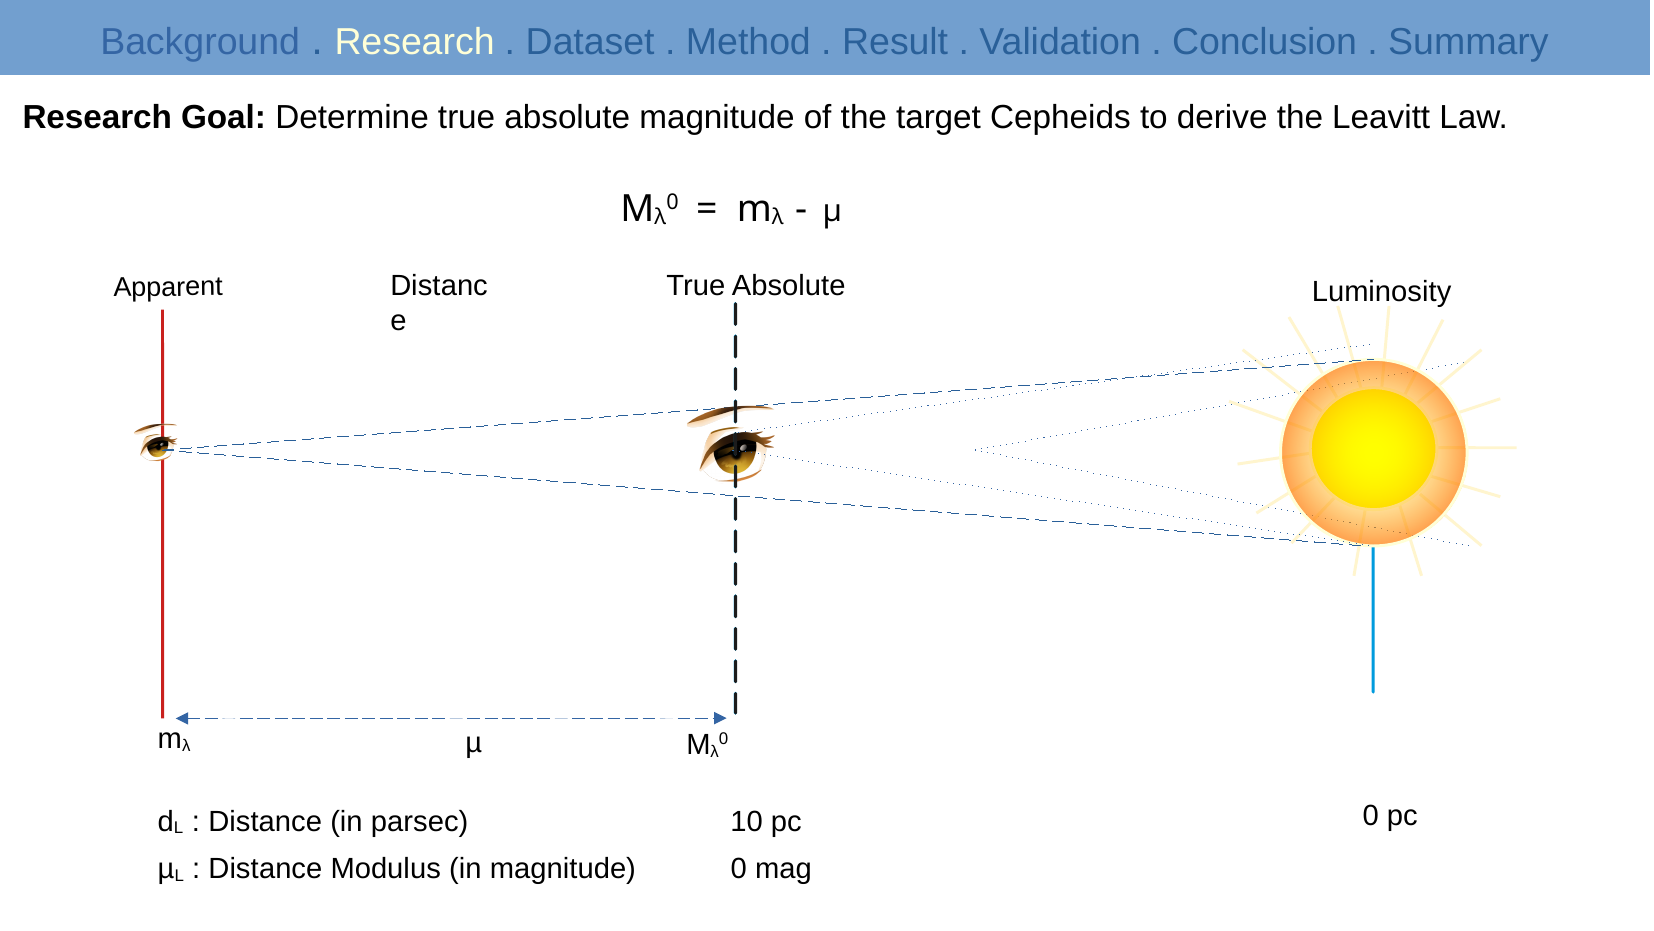

Background . Research . Dataset . Method . Result . Validation . Conclusion . Summary
Research Goal: Determine true absolute magnitude of the target Cepheids to derive the Leavitt Law.
 Mλ0 = mλ - µ
Distance
True Absolute
Apparent
Luminosity
µ
mλ
Mλ0
0 pc
dL : Distance (in parsec)
10 pc
µL : Distance Modulus (in magnitude)
0 mag
5